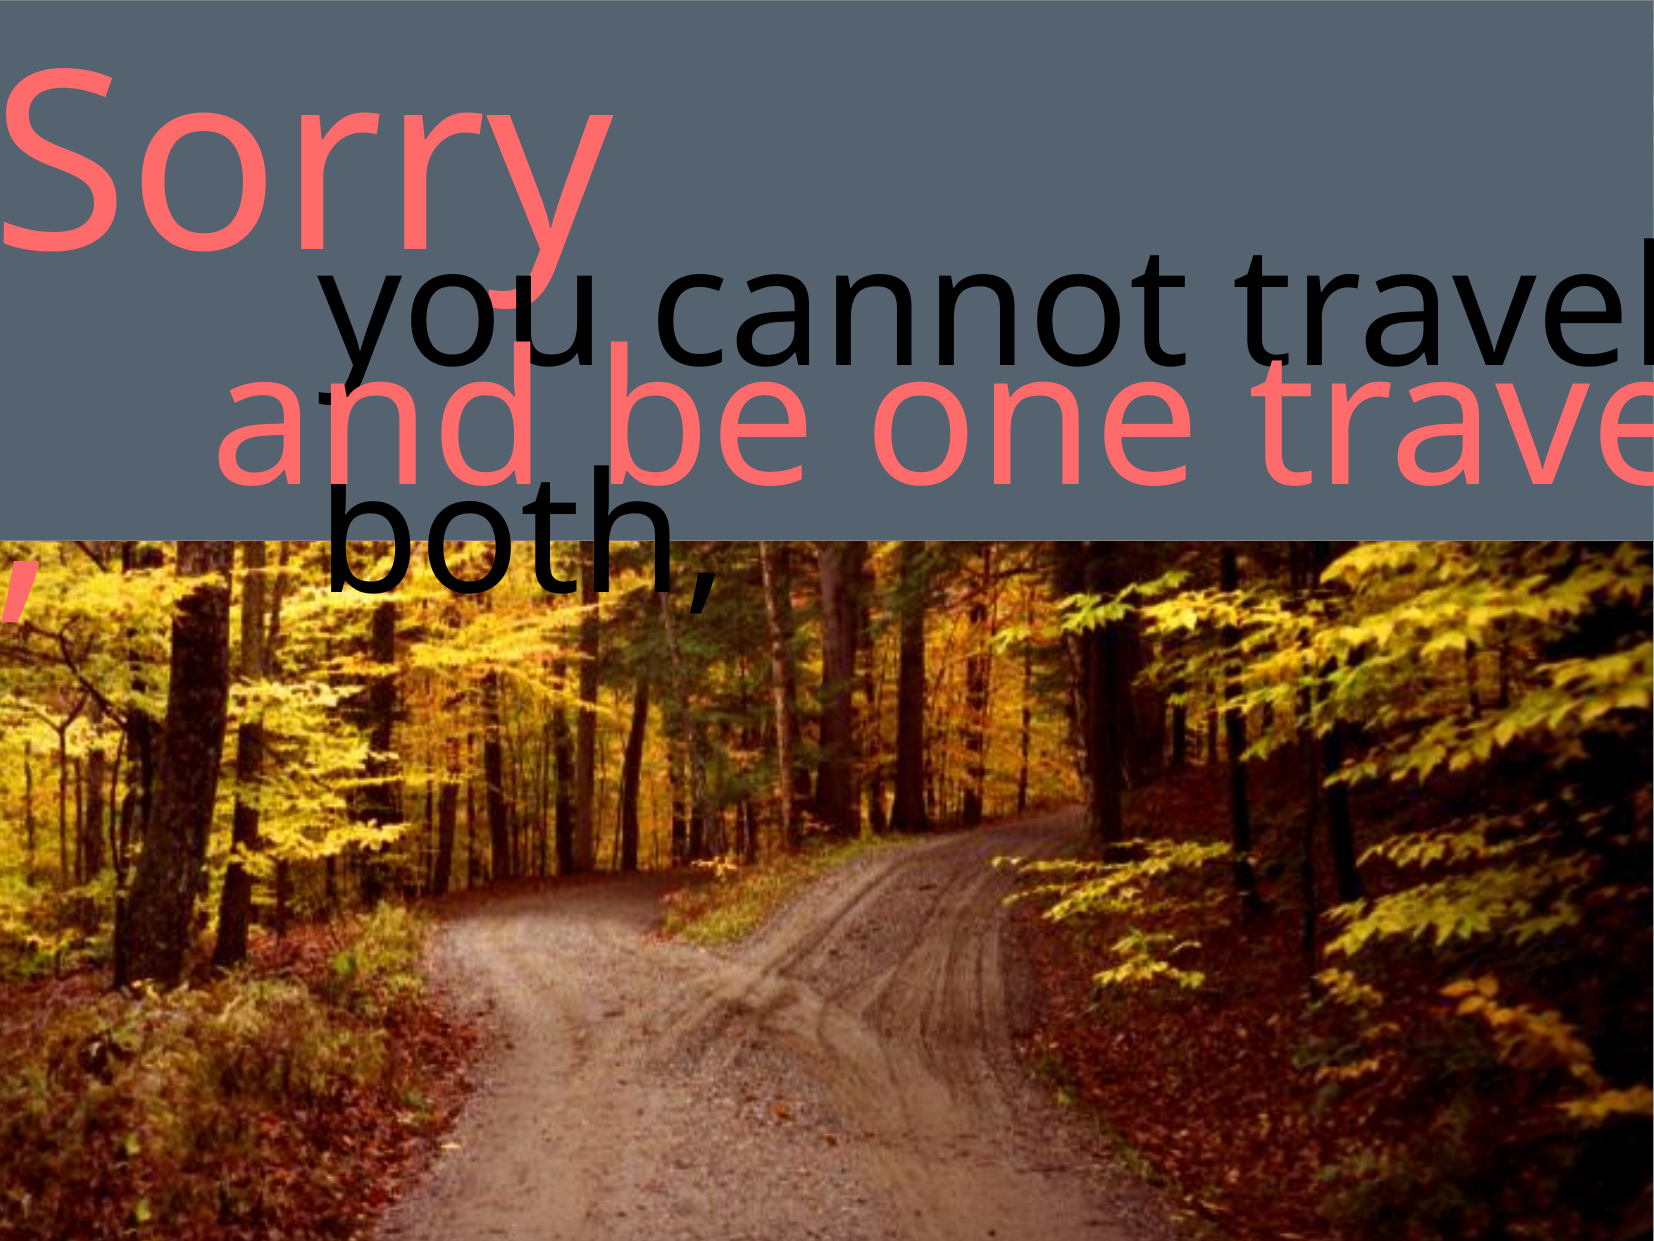

Sorry,
you cannot travel both,
and be one traveller